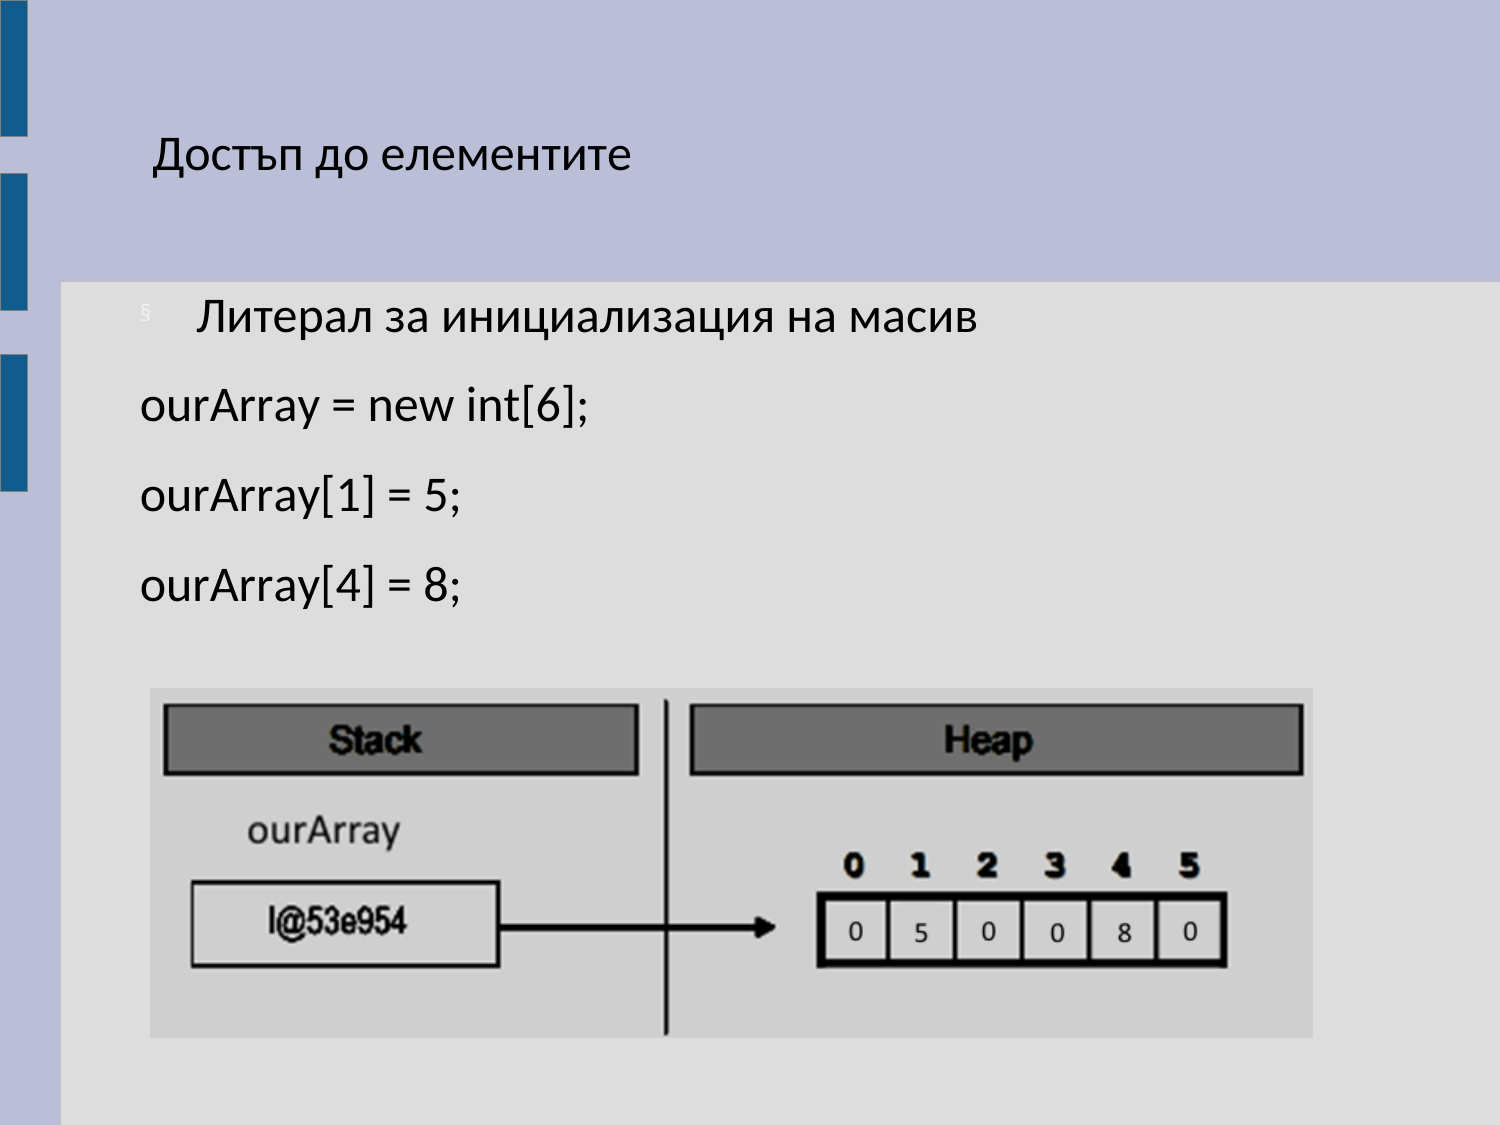

# Достъп до елементите
Литерал за инициализация на масив
ourArray = new int[6];
ourArray[1] = 5;
ourArray[4] = 8;